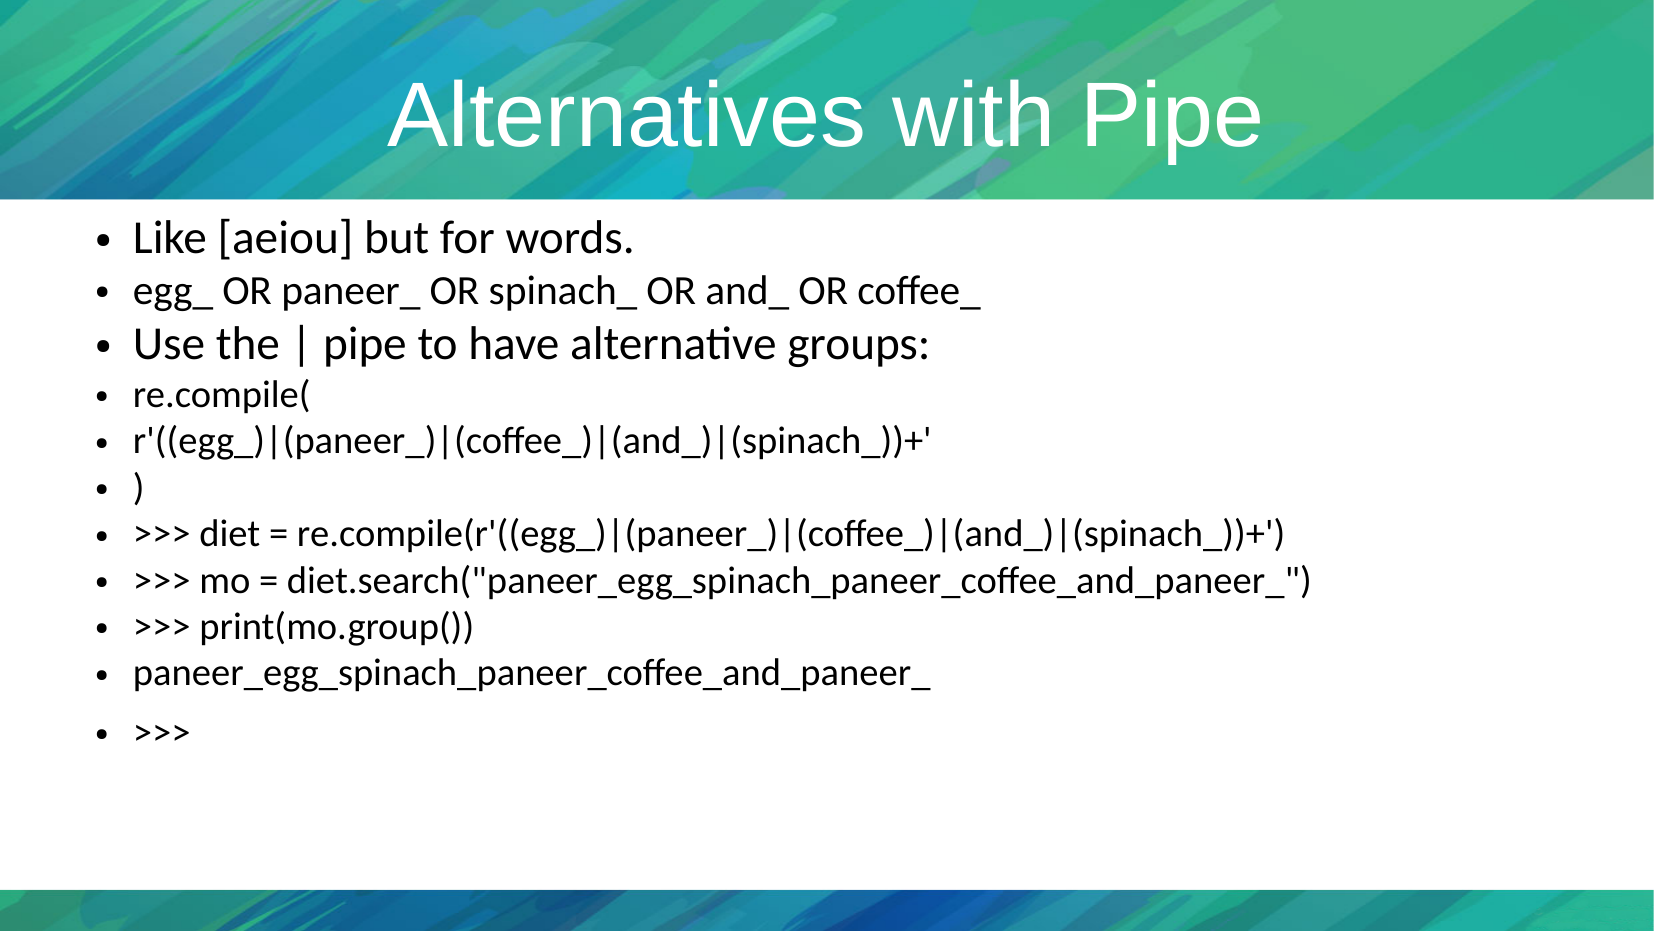

# Alternatives with Pipe
Like [aeiou] but for words.
egg_ OR paneer_ OR spinach_ OR and_ OR coffee_
Use the | pipe to have alternative groups:
re.compile(
r'((egg_)|(paneer_)|(coffee_)|(and_)|(spinach_))+'
)
>>> diet = re.compile(r'((egg_)|(paneer_)|(coffee_)|(and_)|(spinach_))+')
>>> mo = diet.search("paneer_egg_spinach_paneer_coffee_and_paneer_")
>>> print(mo.group())
paneer_egg_spinach_paneer_coffee_and_paneer_
>>>